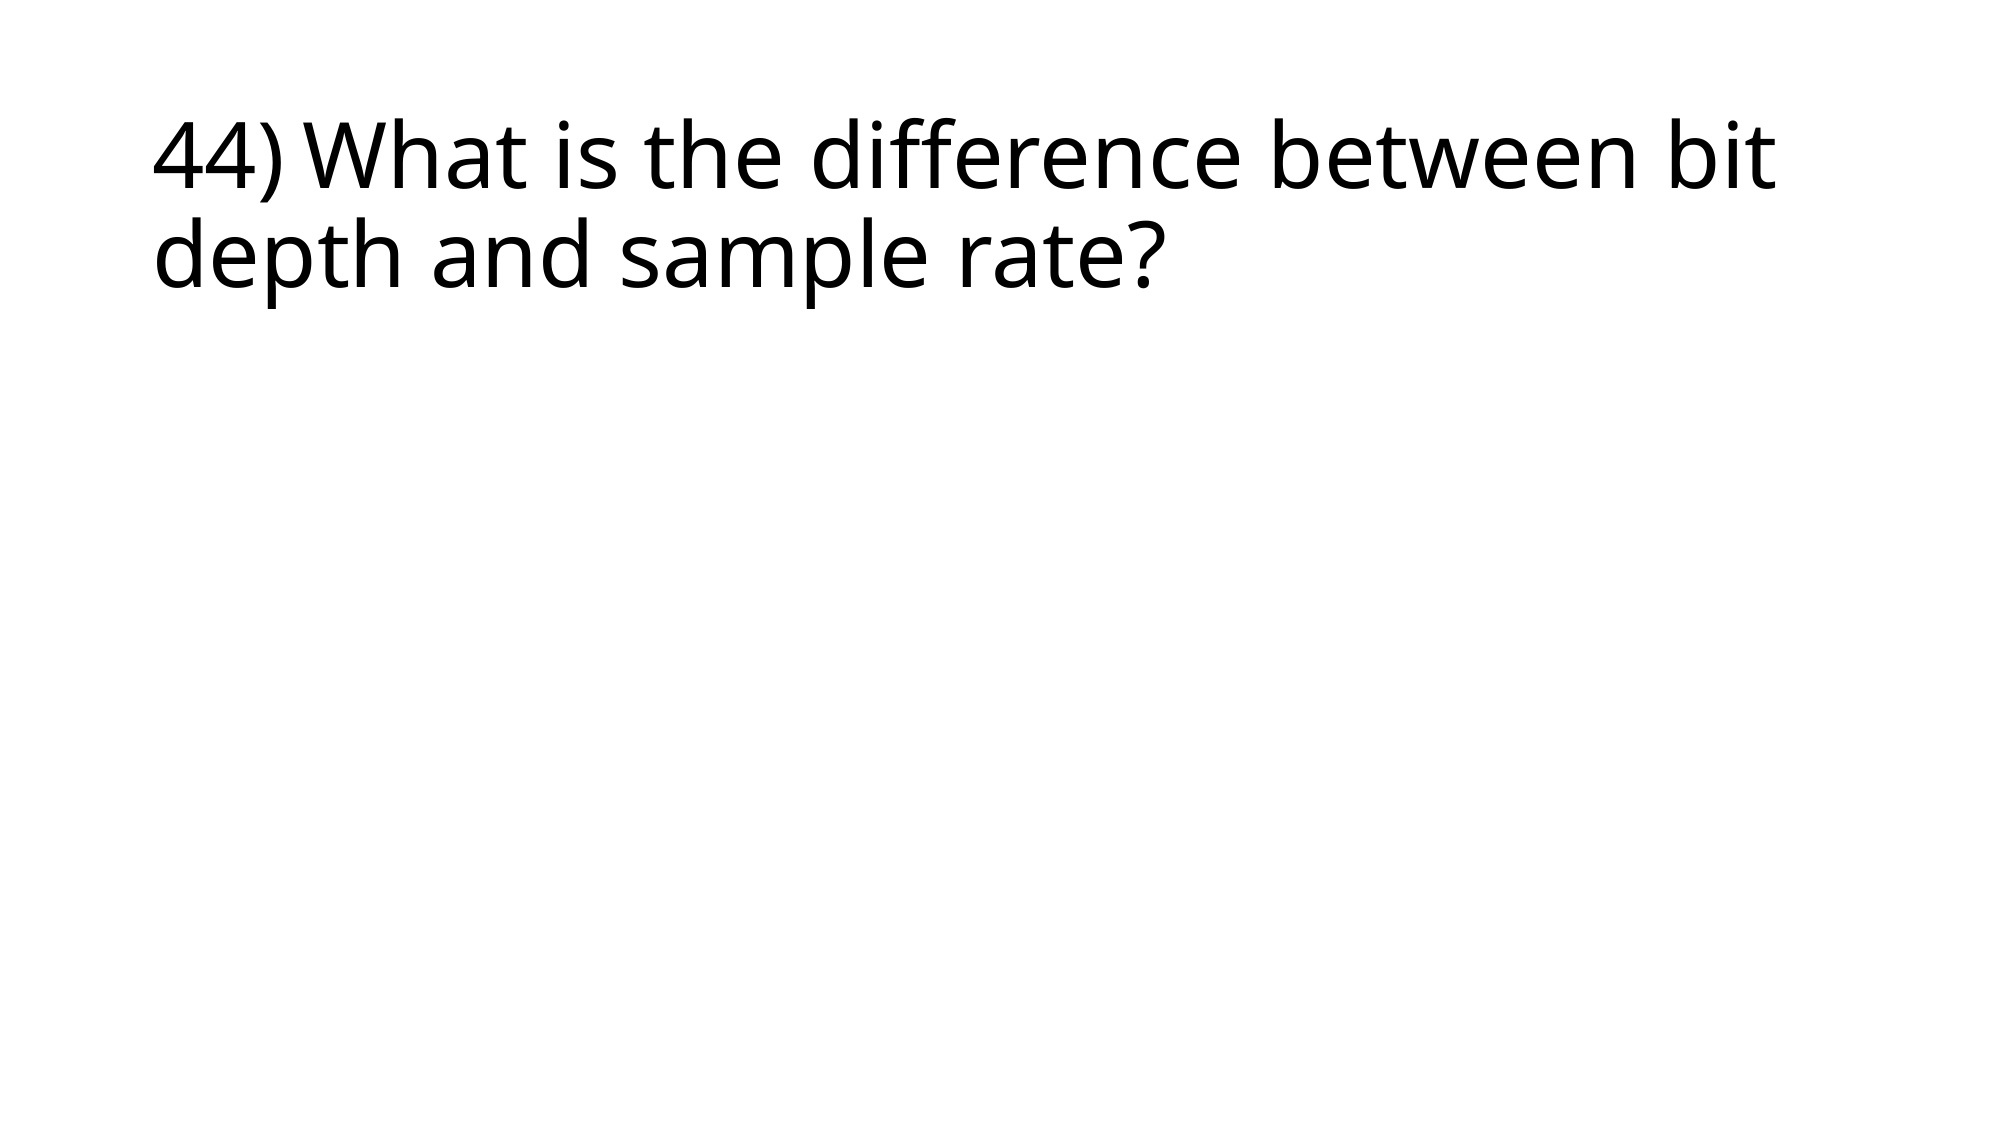

# 44)	What is the difference between bit depth and sample rate?